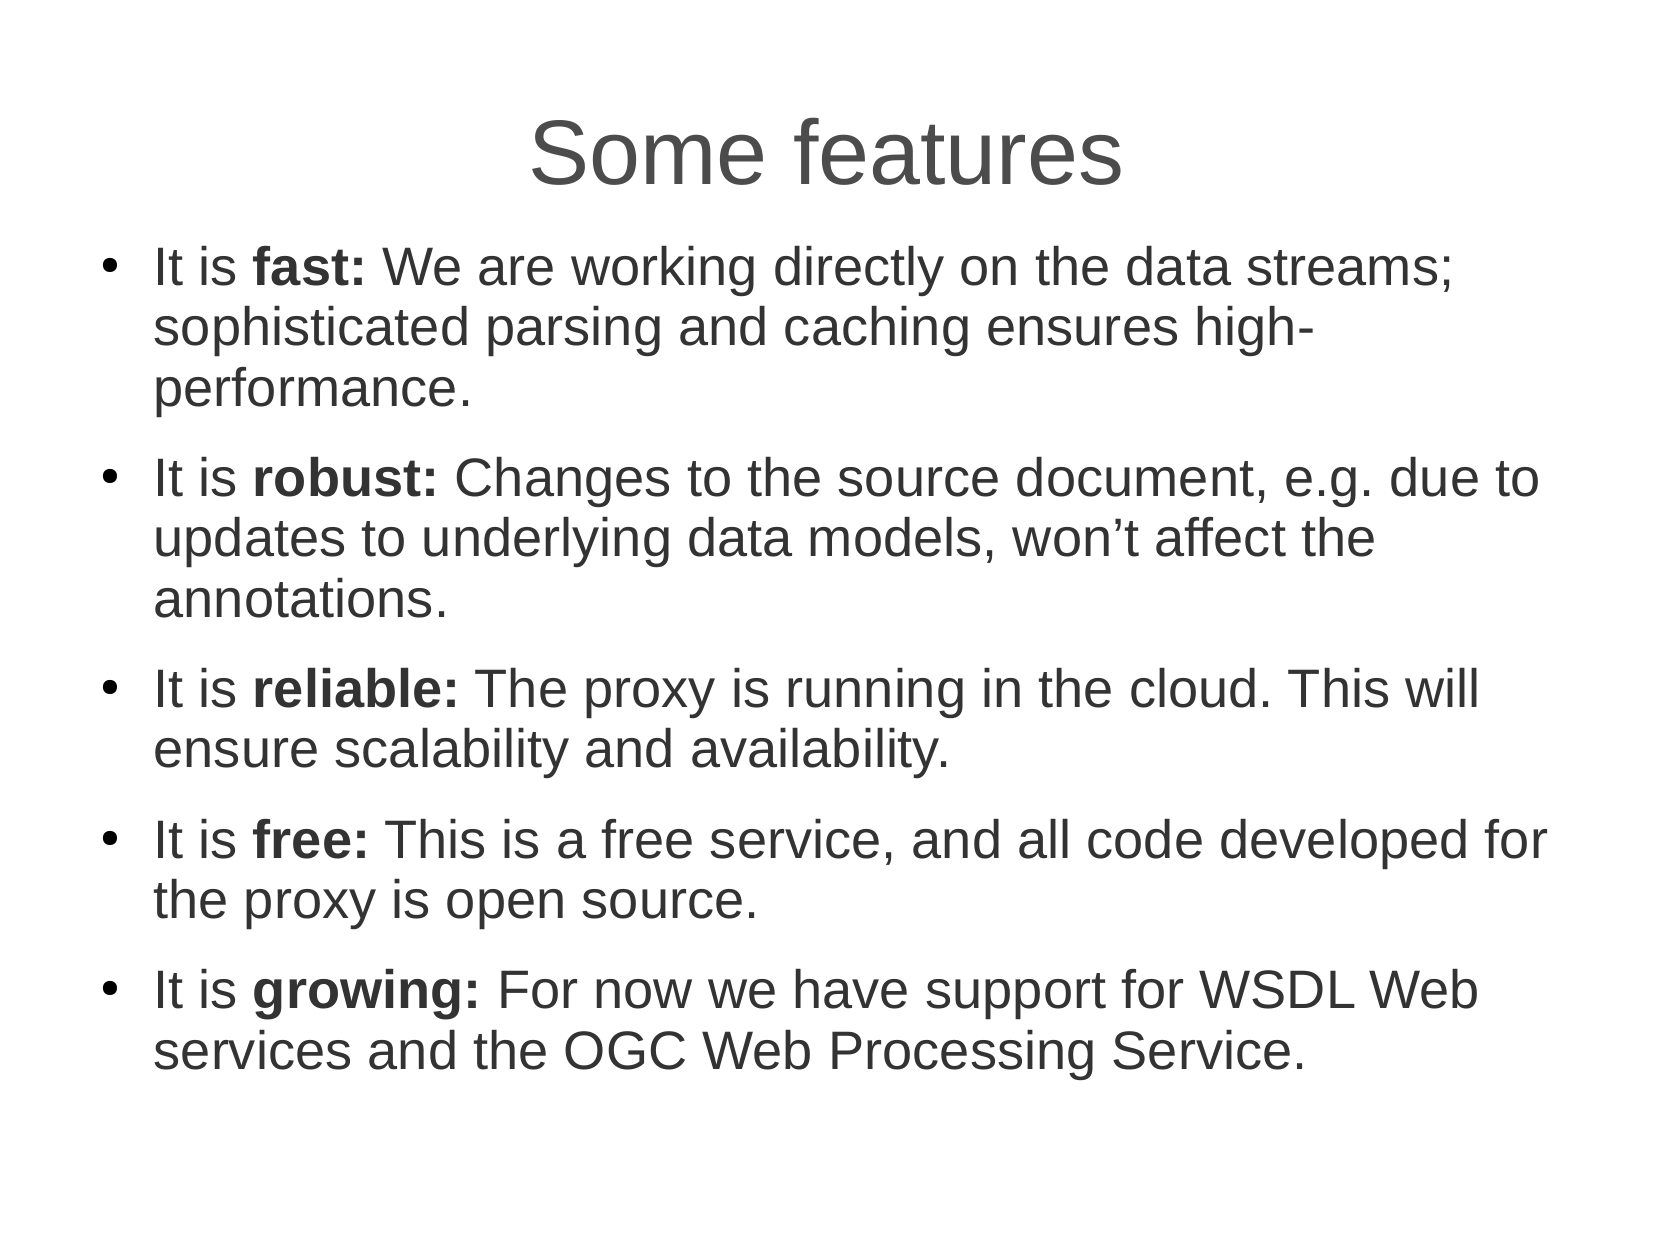

# Some features
It is fast: We are working directly on the data streams; sophisticated parsing and caching ensures high-performance.
It is robust: Changes to the source document, e.g. due to updates to underlying data models, won’t affect the annotations.
It is reliable: The proxy is running in the cloud. This will ensure scalability and availability.
It is free: This is a free service, and all code developed for the proxy is open source.
It is growing: For now we have support for WSDL Web services and the OGC Web Processing Service.